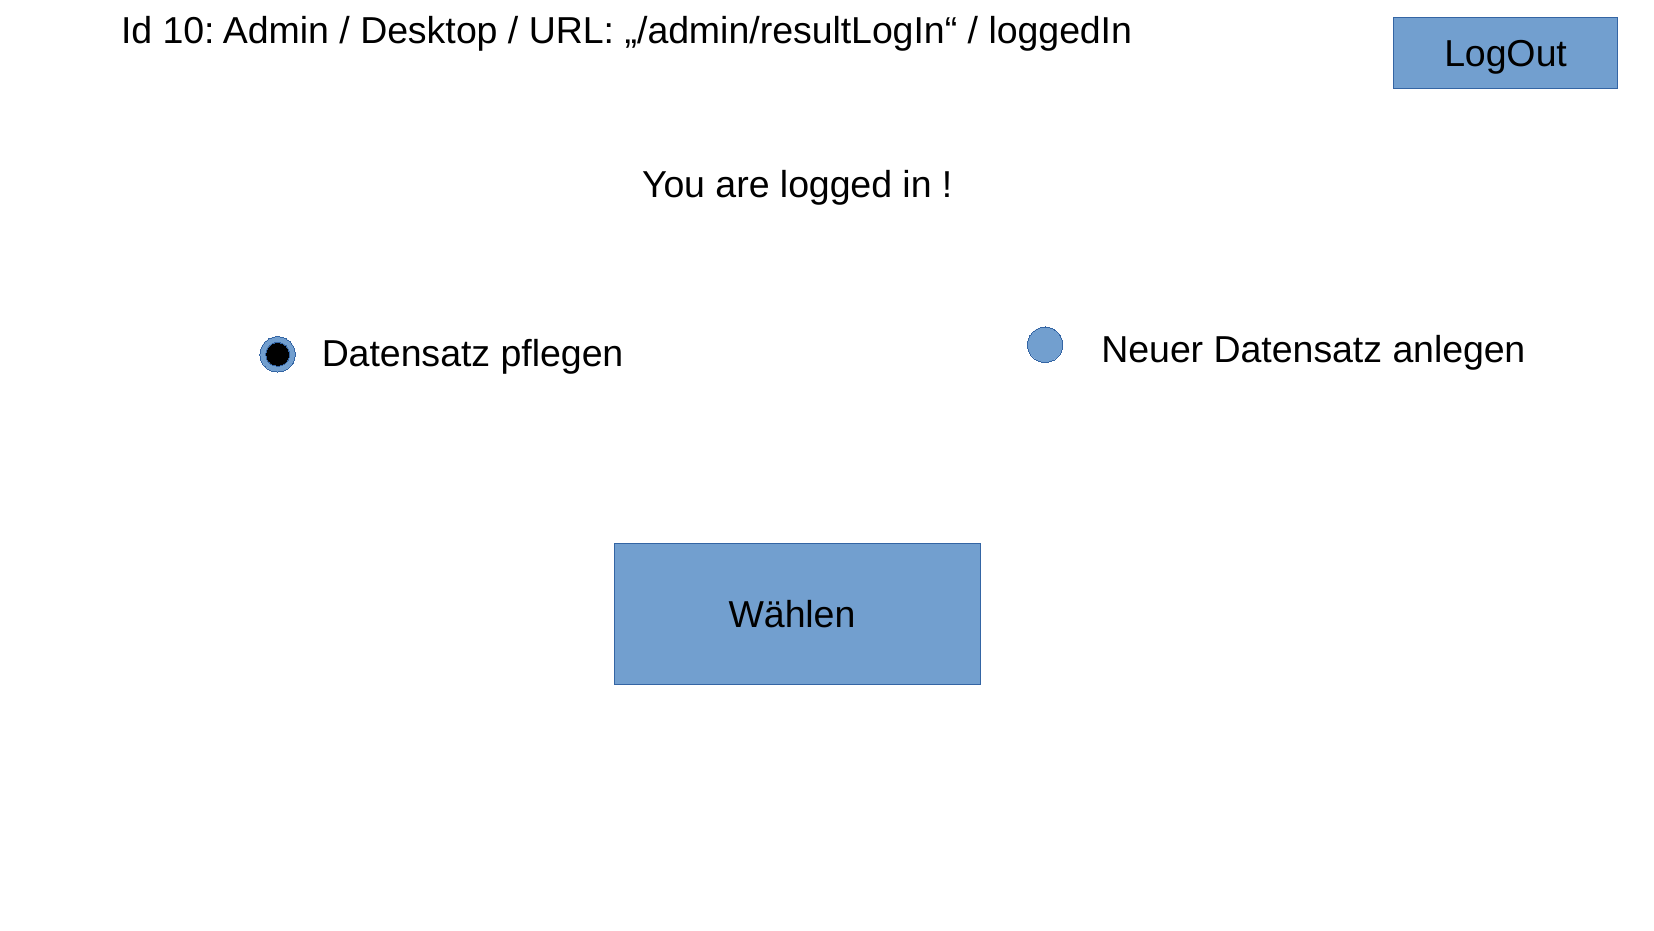

Id 10: Admin / Desktop / URL: „/admin/resultLogIn“ / loggedIn
LogOut
You are logged in !
Neuer Datensatz anlegen
Datensatz pflegen
Wählen